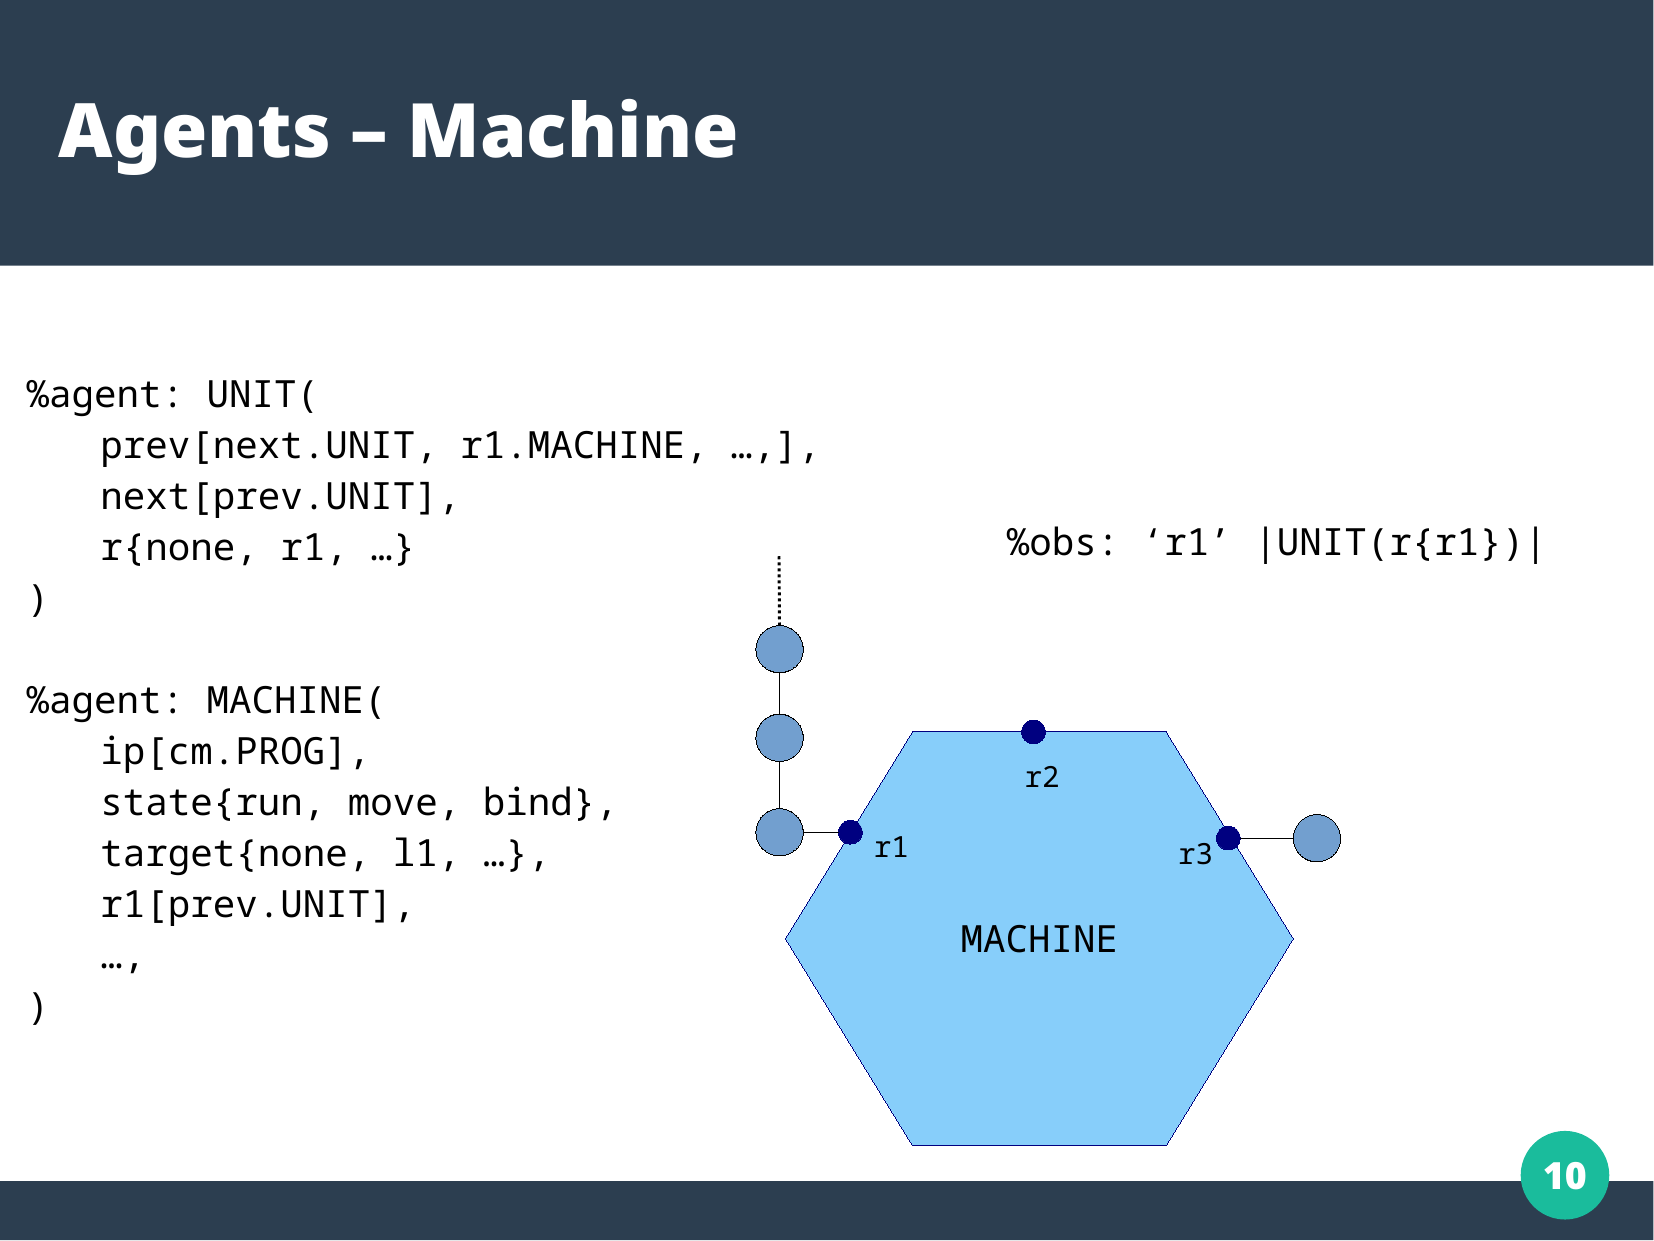

# Agents – Machine
%agent: UNIT(
	prev[next.UNIT, r1.MACHINE, …,],
	next[prev.UNIT],
	r{none, r1, …}
)
%agent: MACHINE(
	ip[cm.PROG],
	state{run, move, bind},
	target{none, l1, …},
	r1[prev.UNIT],
	…,
)
%obs: ‘r1’ |UNIT(r{r1})|
MACHINE
r2
r1
r3
10